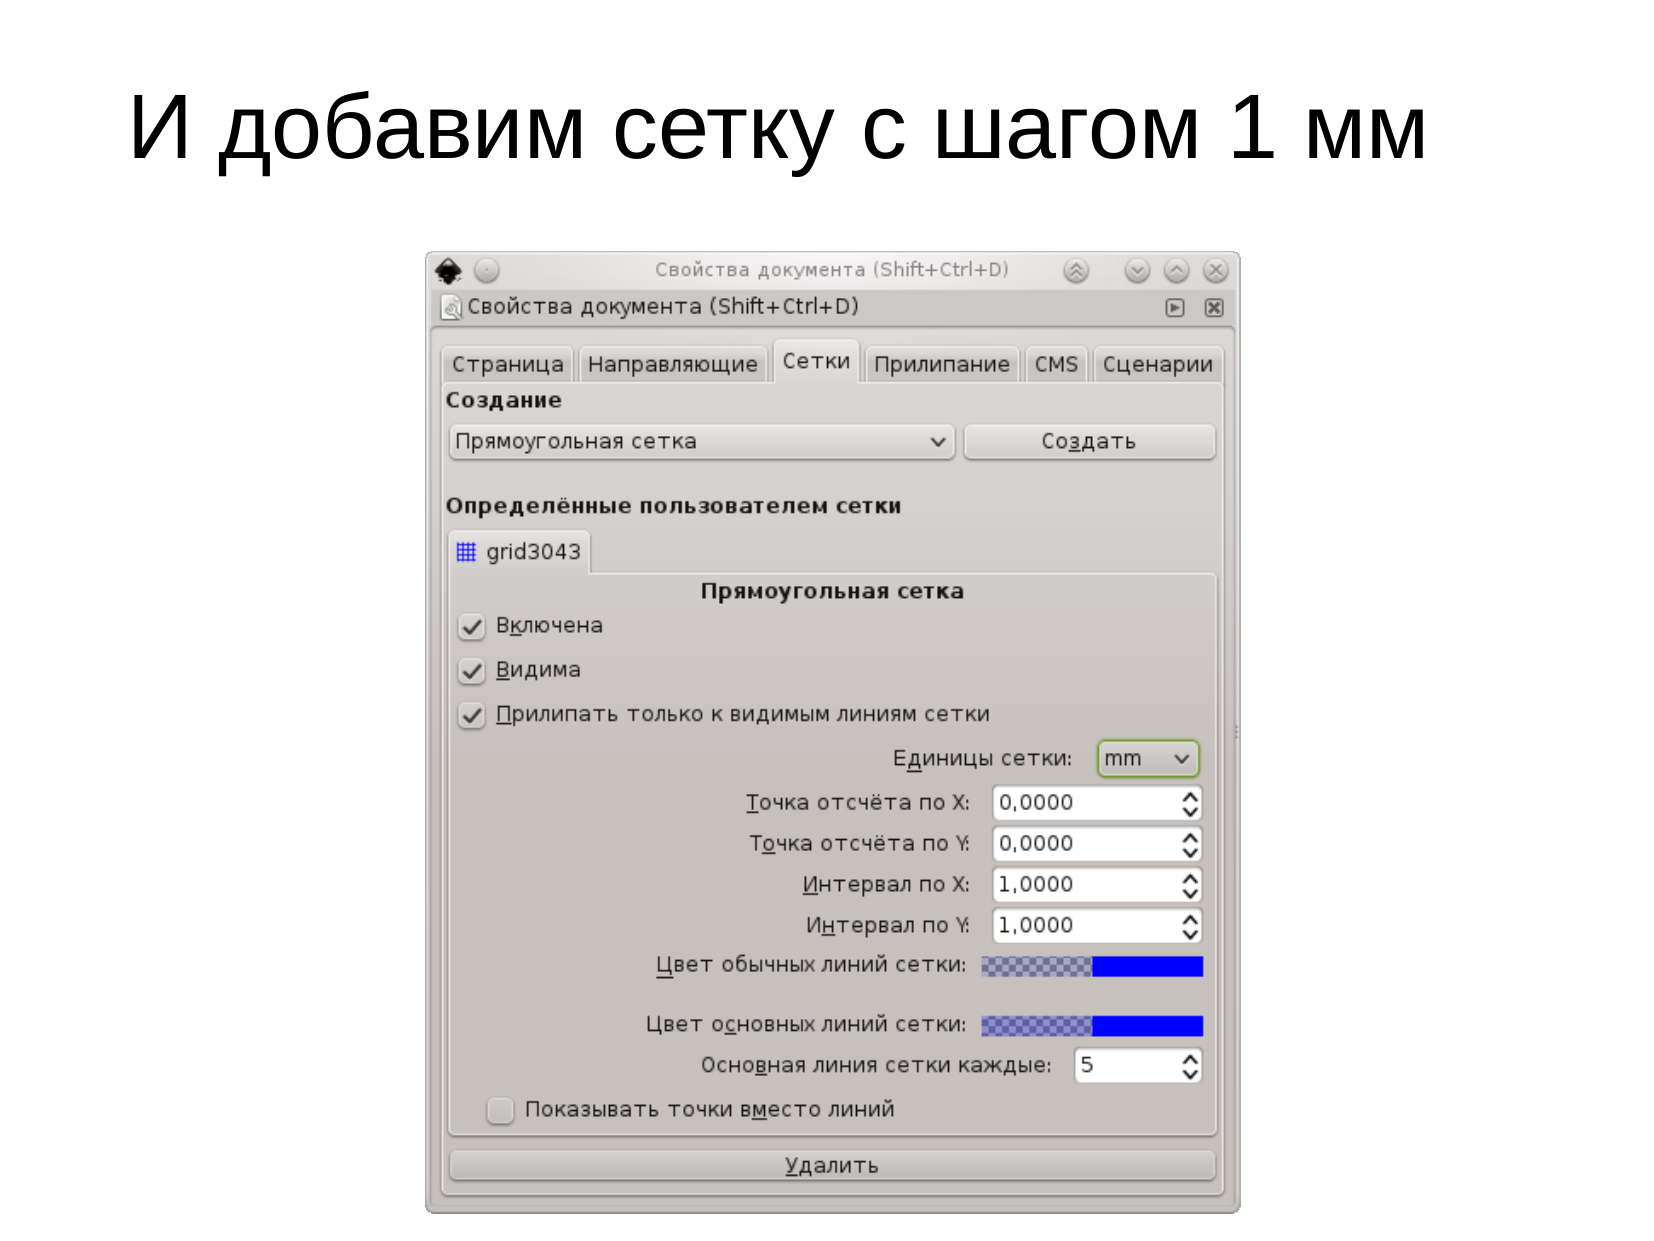

# И добавим сетку с шагом 1 мм